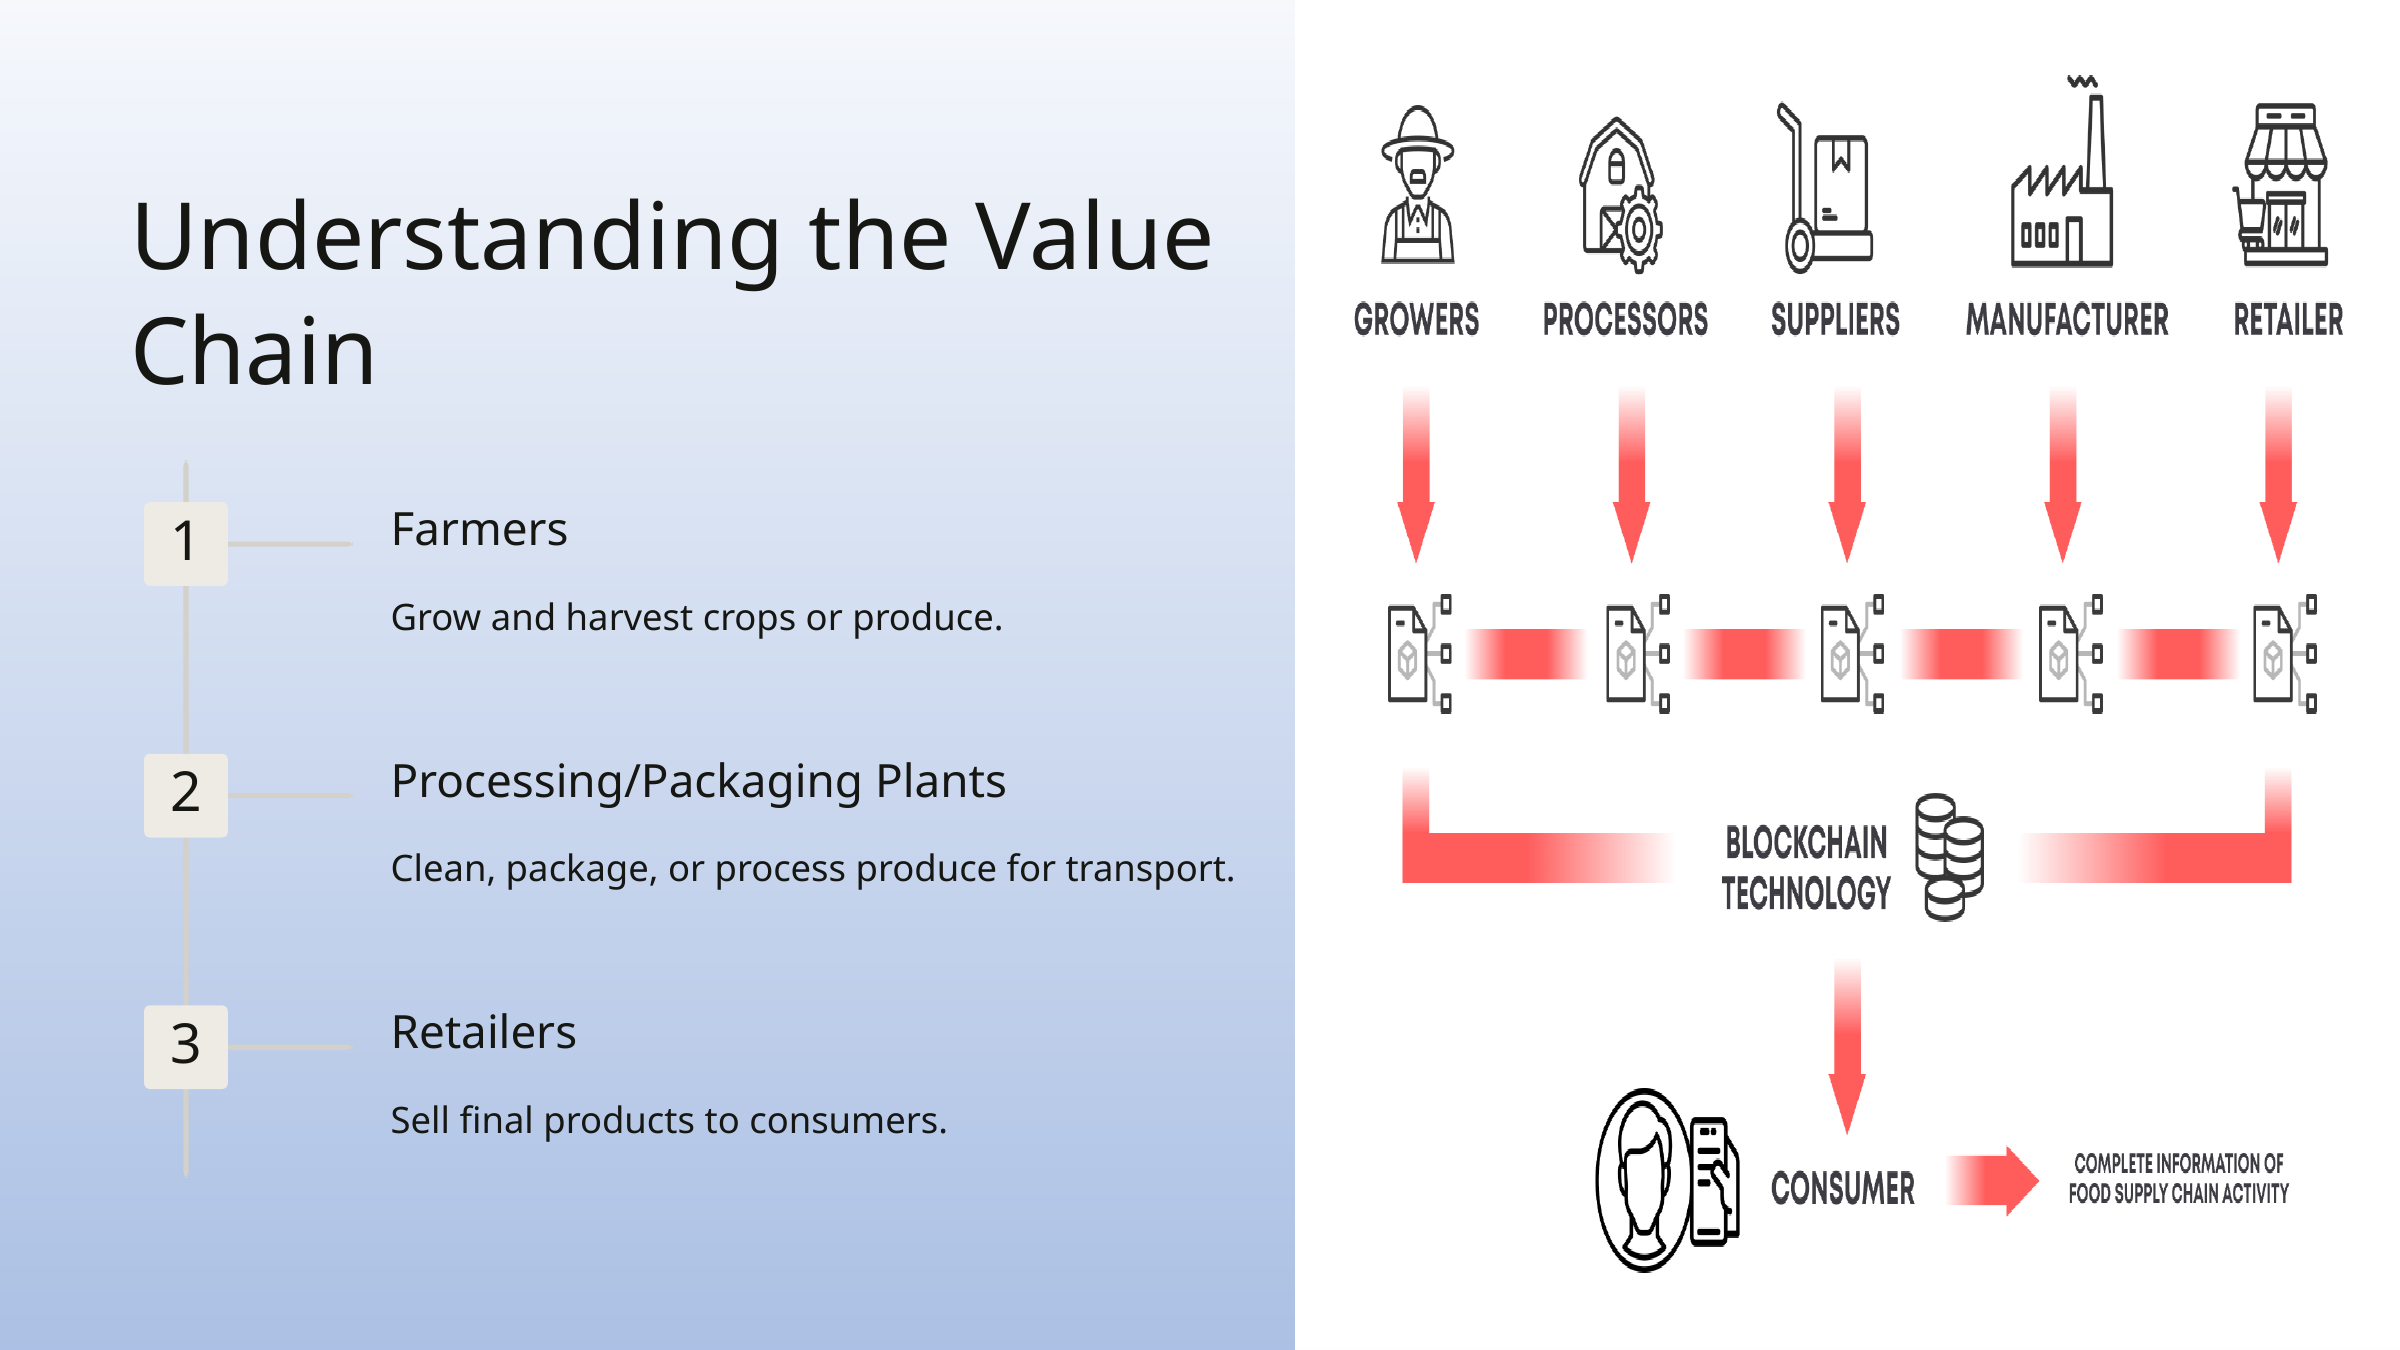

Understanding the Value Chain
Farmers
1
Grow and harvest crops or produce.
Processing/Packaging Plants
2
Clean, package, or process produce for transport.
Retailers
3
Sell final products to consumers.